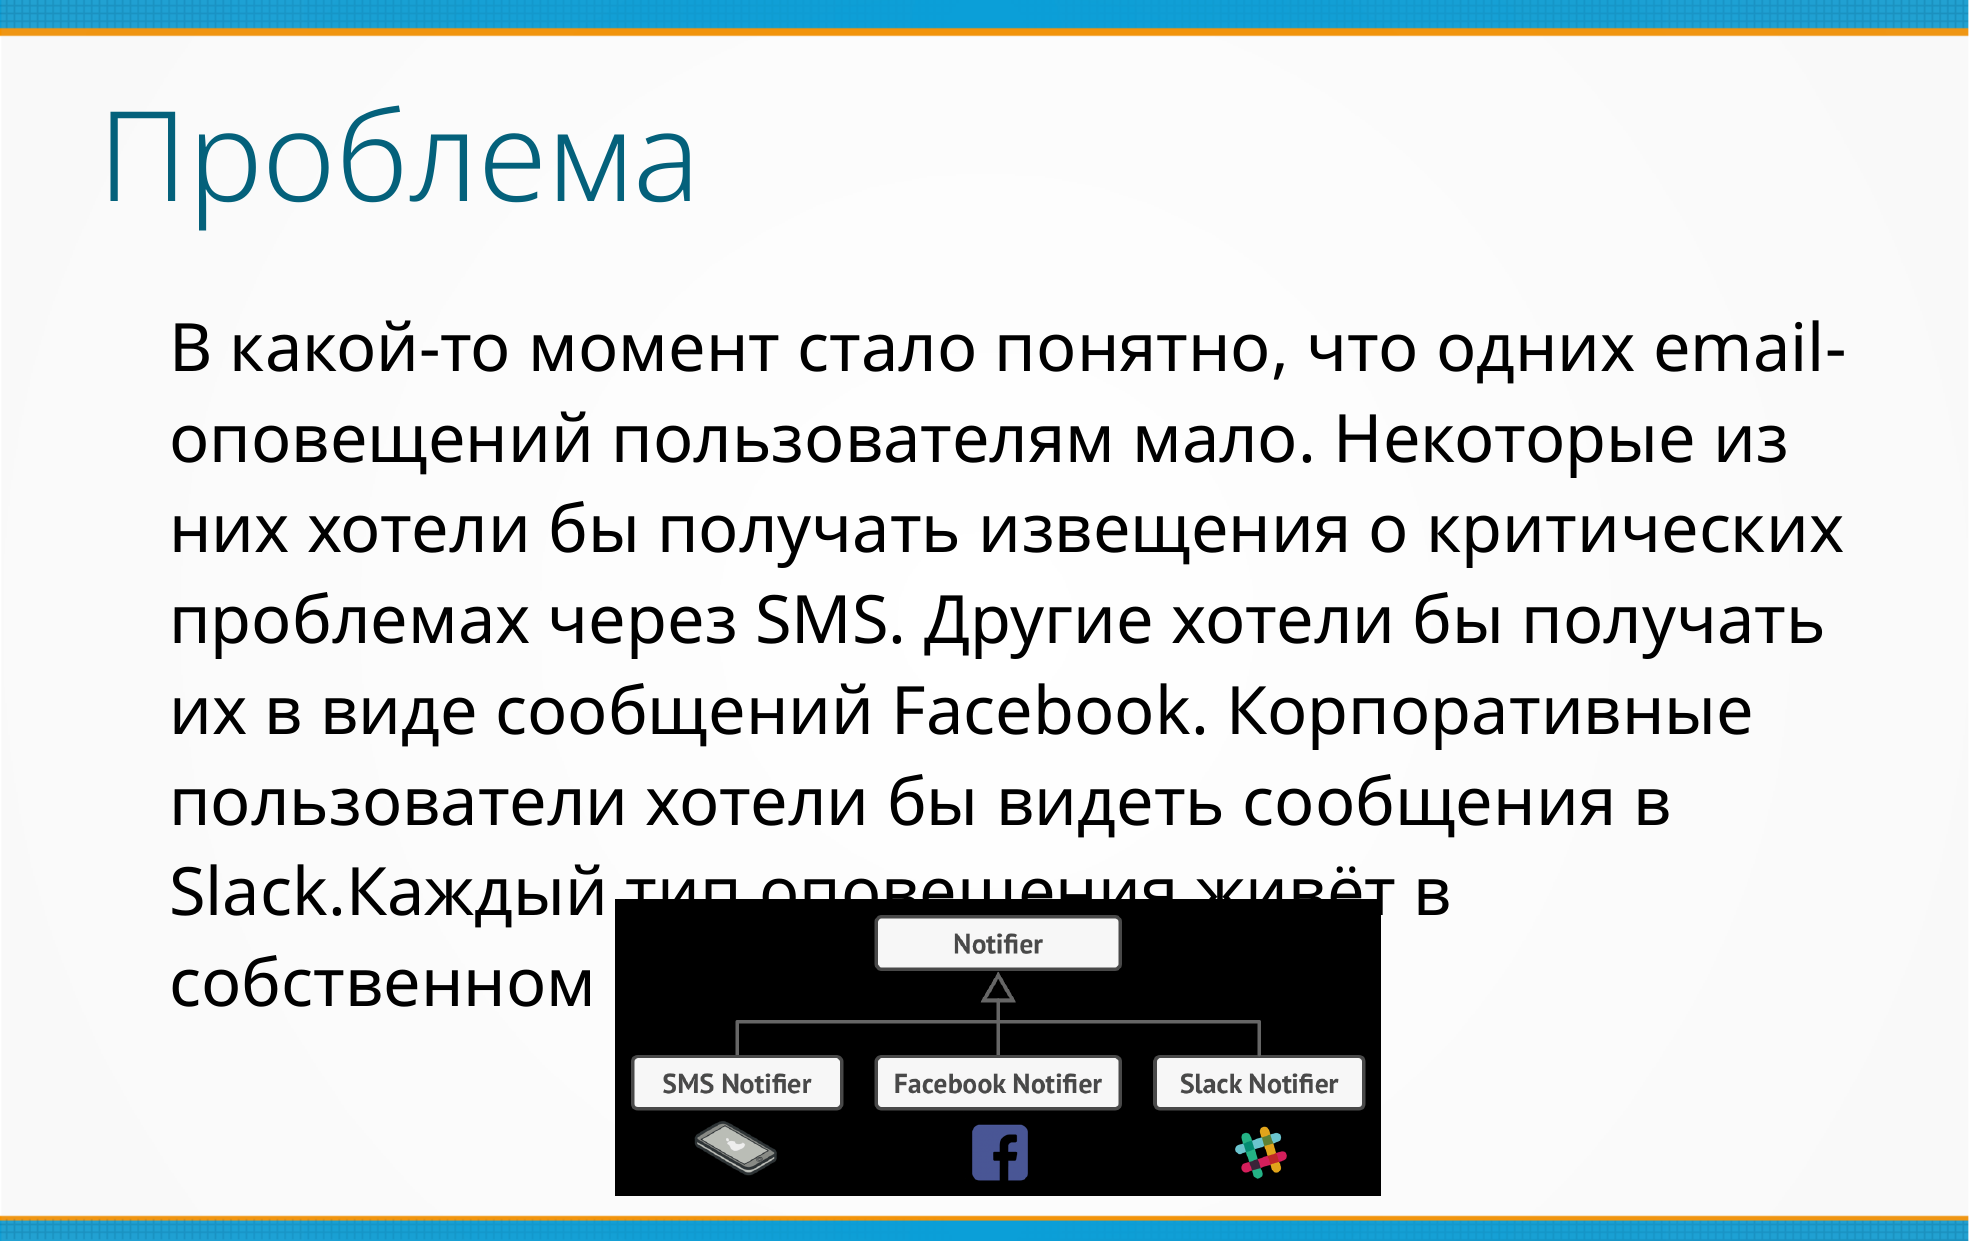

# Проблема
В какой-то момент стало понятно, что одних email-оповещений пользователям мало. Некоторые из них хотели бы получать извещения о критических проблемах через SMS. Другие хотели бы получать их в виде сообщений Facebook. Корпоративные пользователи хотели бы видеть сообщения в Slack.Каждый тип оповещения живёт в собственном подклассе.